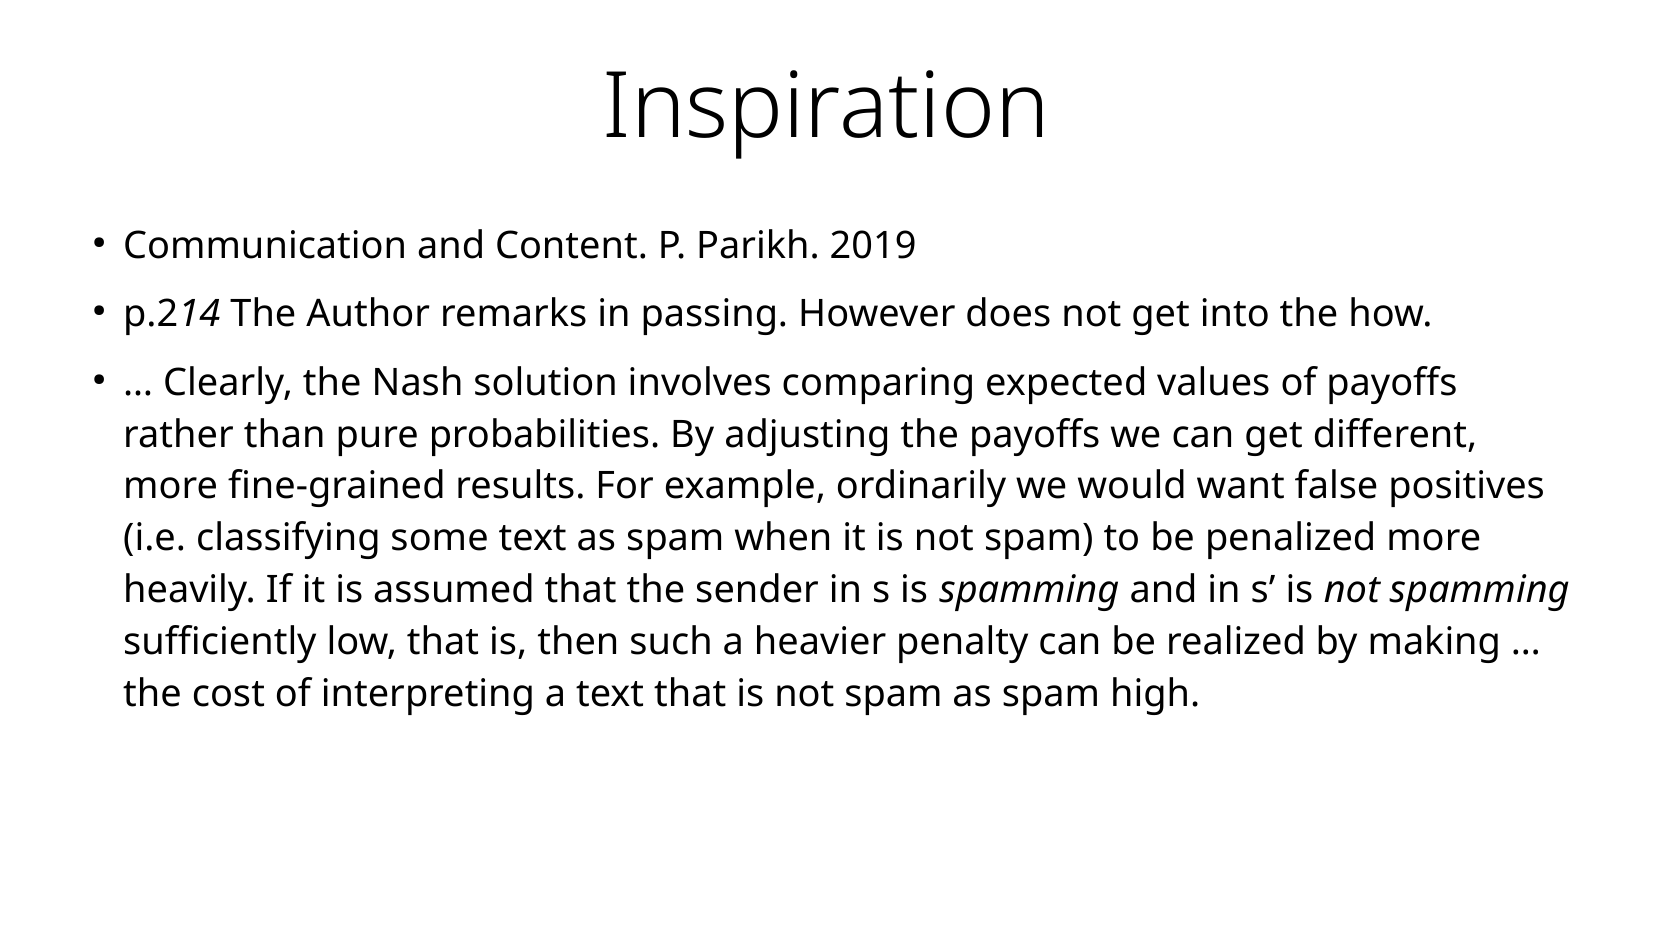

# Inspiration
Communication and Content. P. Parikh. 2019
p.214 The Author remarks in passing. However does not get into the how.
… Clearly, the Nash solution involves comparing expected values of payoffs rather than pure probabilities. By adjusting the payoffs we can get different, more fine-grained results. For example, ordinarily we would want false positives (i.e. classifying some text as spam when it is not spam) to be penalized more heavily. If it is assumed that the sender in s is spamming and in s’ is not spamming sufficiently low, that is, then such a heavier penalty can be realized by making … the cost of interpreting a text that is not spam as spam high.